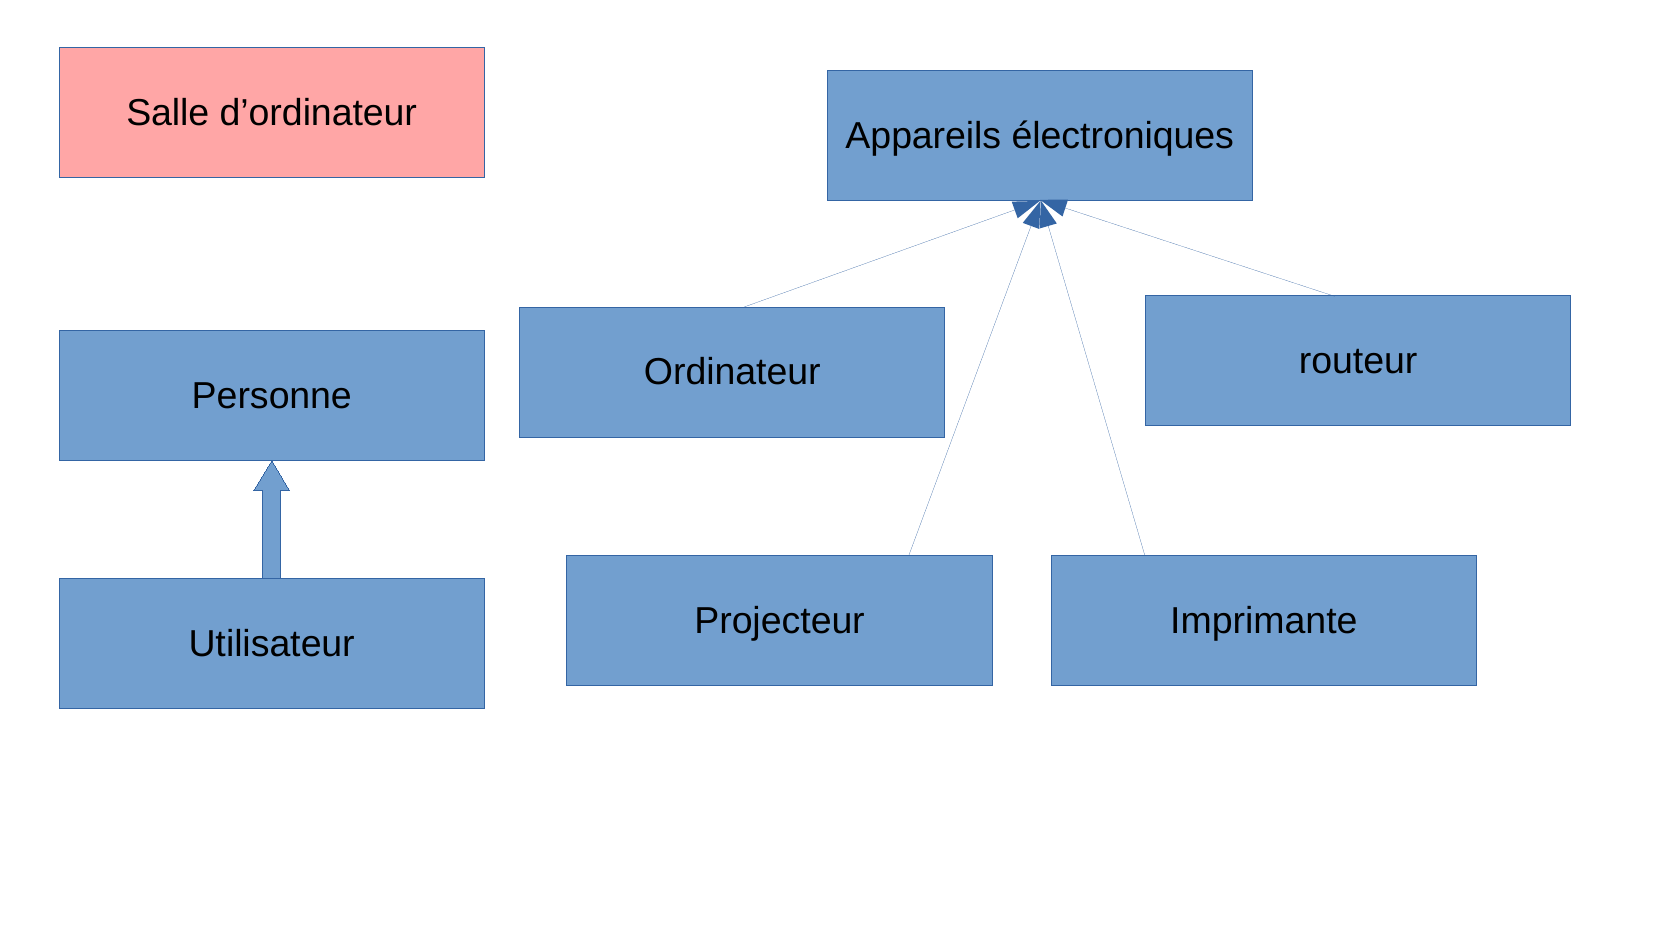

Salle d’ordinateur
Appareils électroniques
routeur
Ordinateur
Personne
Utilisateur
Projecteur
Imprimante